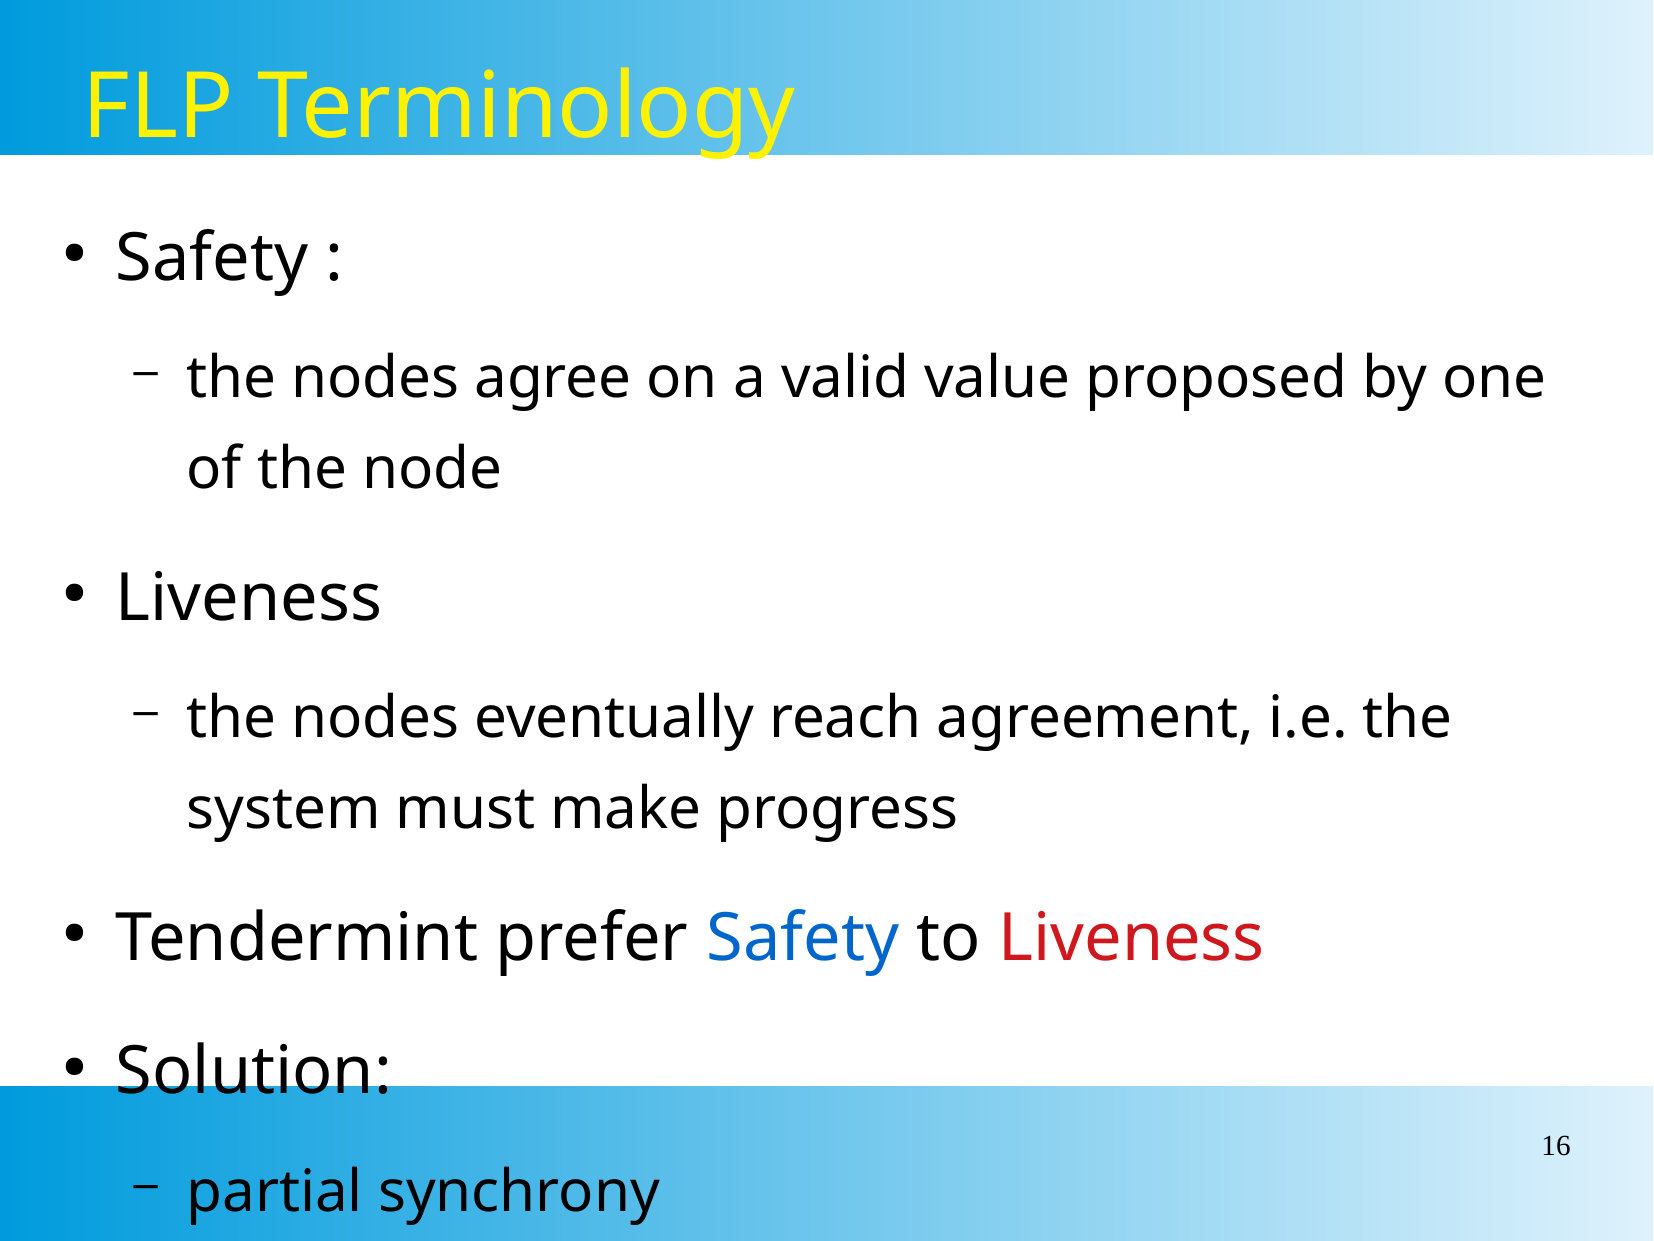

# FLP Terminology
Safety :
the nodes agree on a valid value proposed by one of the node
Liveness
the nodes eventually reach agreement, i.e. the system must make progress
Tendermint prefer Safety to Liveness
Solution:
partial synchrony
16